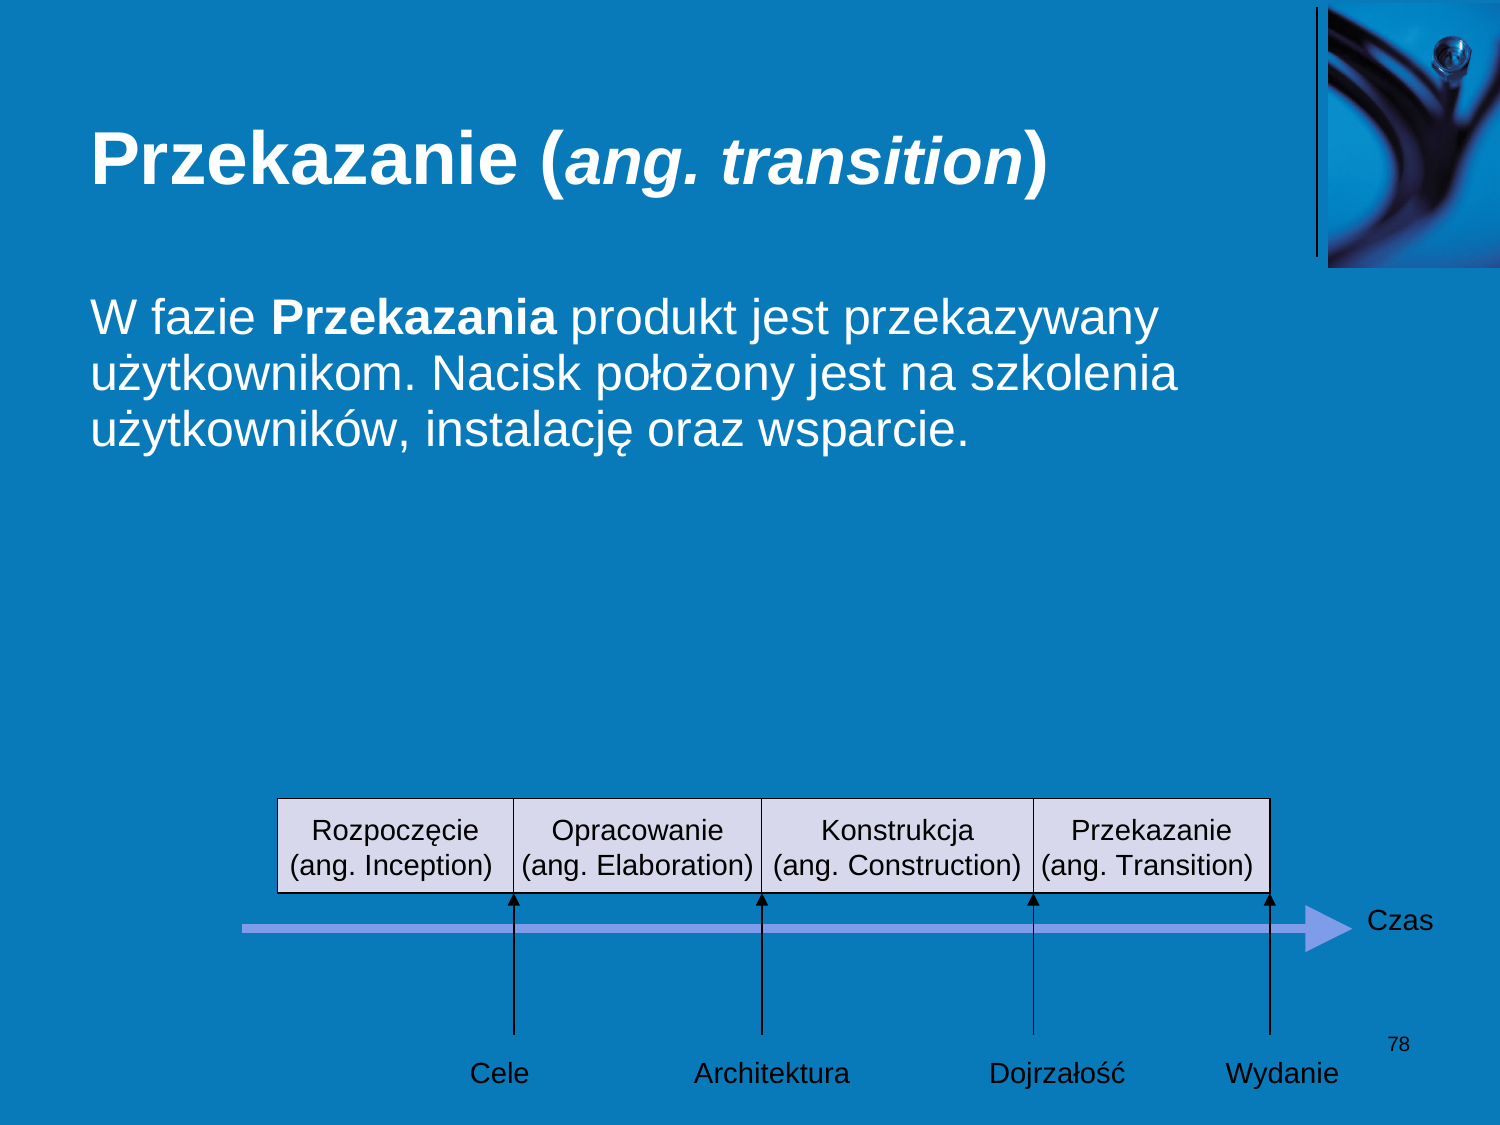

# Przekazanie (ang. transition)
W fazie Przekazania produkt jest przekazywany użytkownikom. Nacisk położony jest na szkolenia użytkowników, instalację oraz wsparcie.
Rozpoczęcie
(ang. Inception)
Opracowanie
(ang. Elaboration)
Konstrukcja
(ang. Construction)
Przekazanie
(ang. Transition)
Czas
78
Cele
Architektura
Dojrzałość
Wydanie